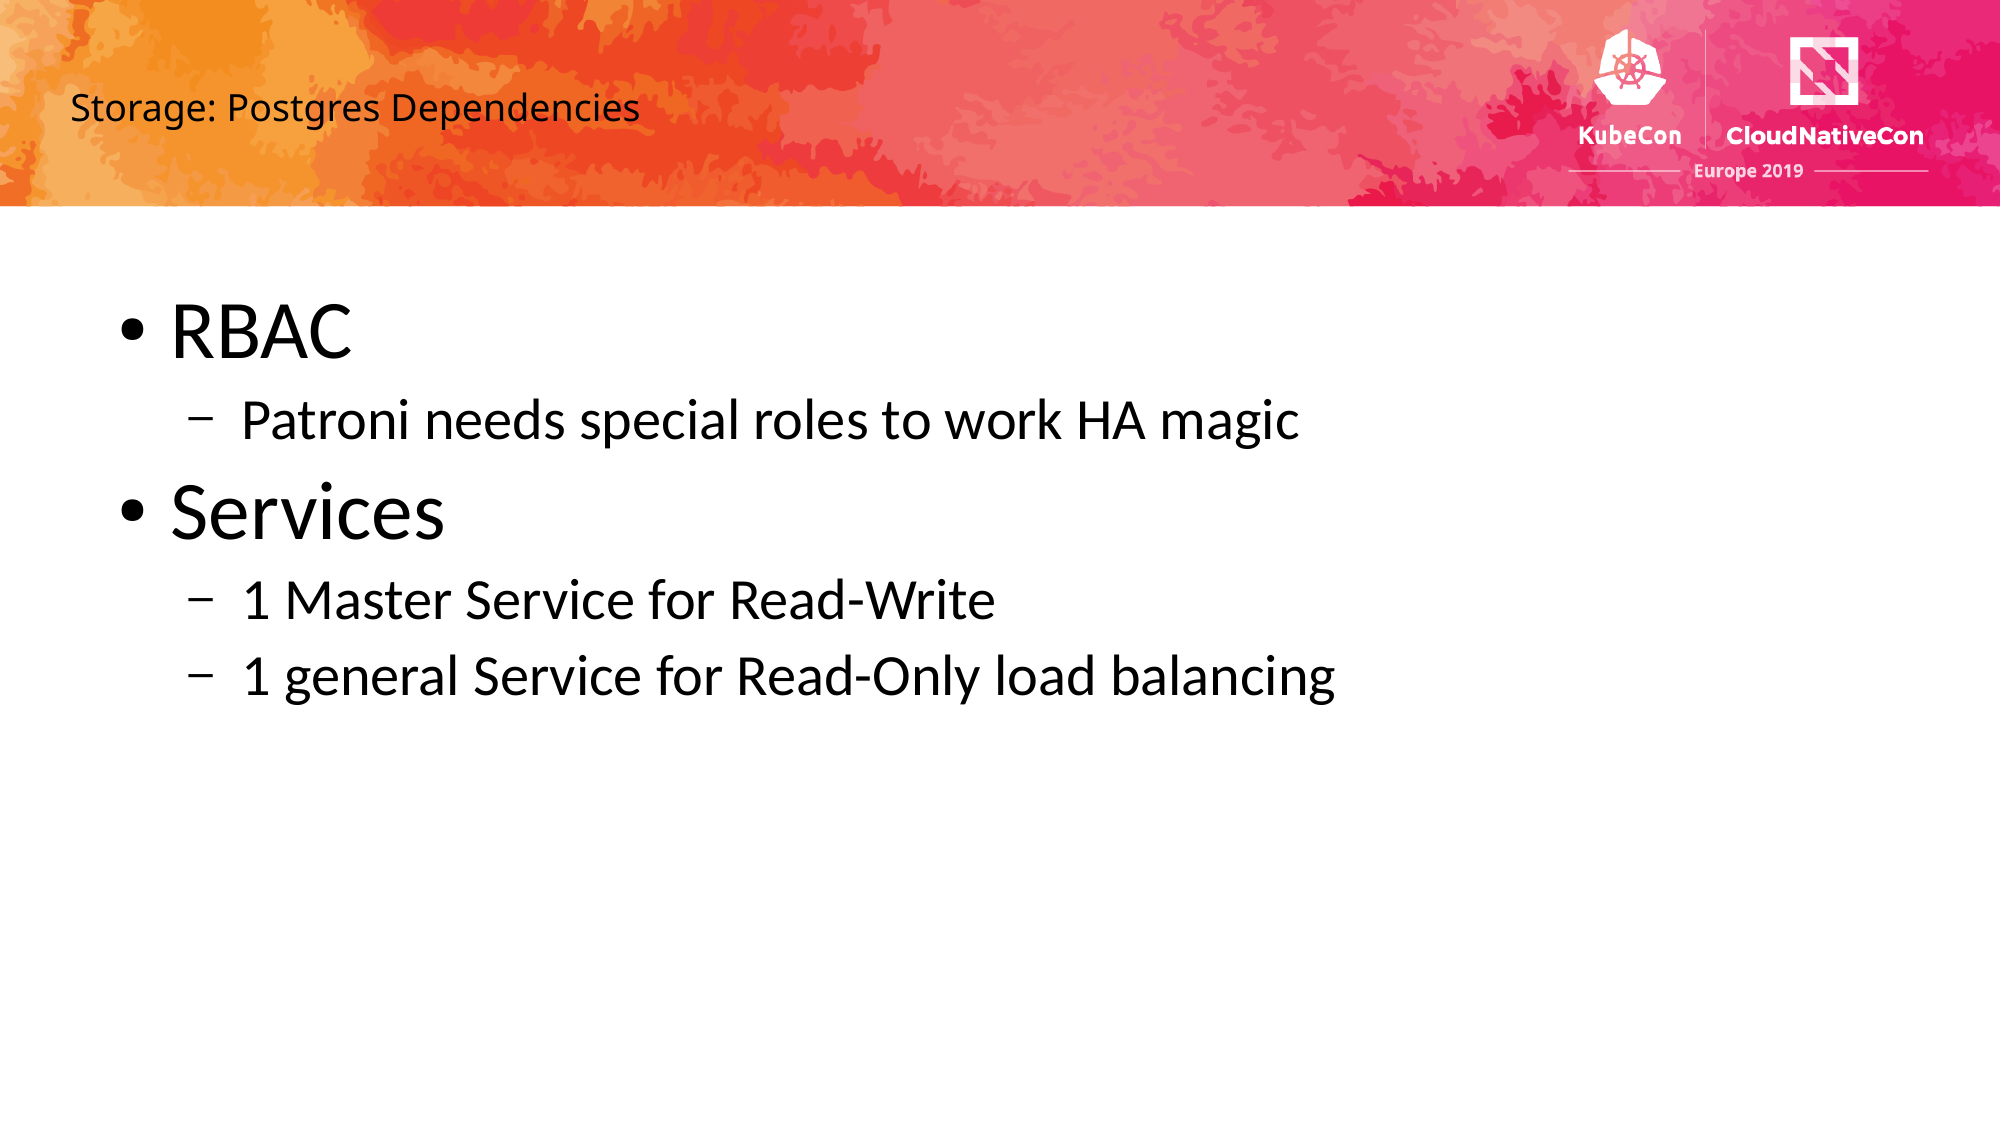

# Storage: Postgres Dependencies
RBAC
Patroni needs special roles to work HA magic
Services
1 Master Service for Read-Write
1 general Service for Read-Only load balancing